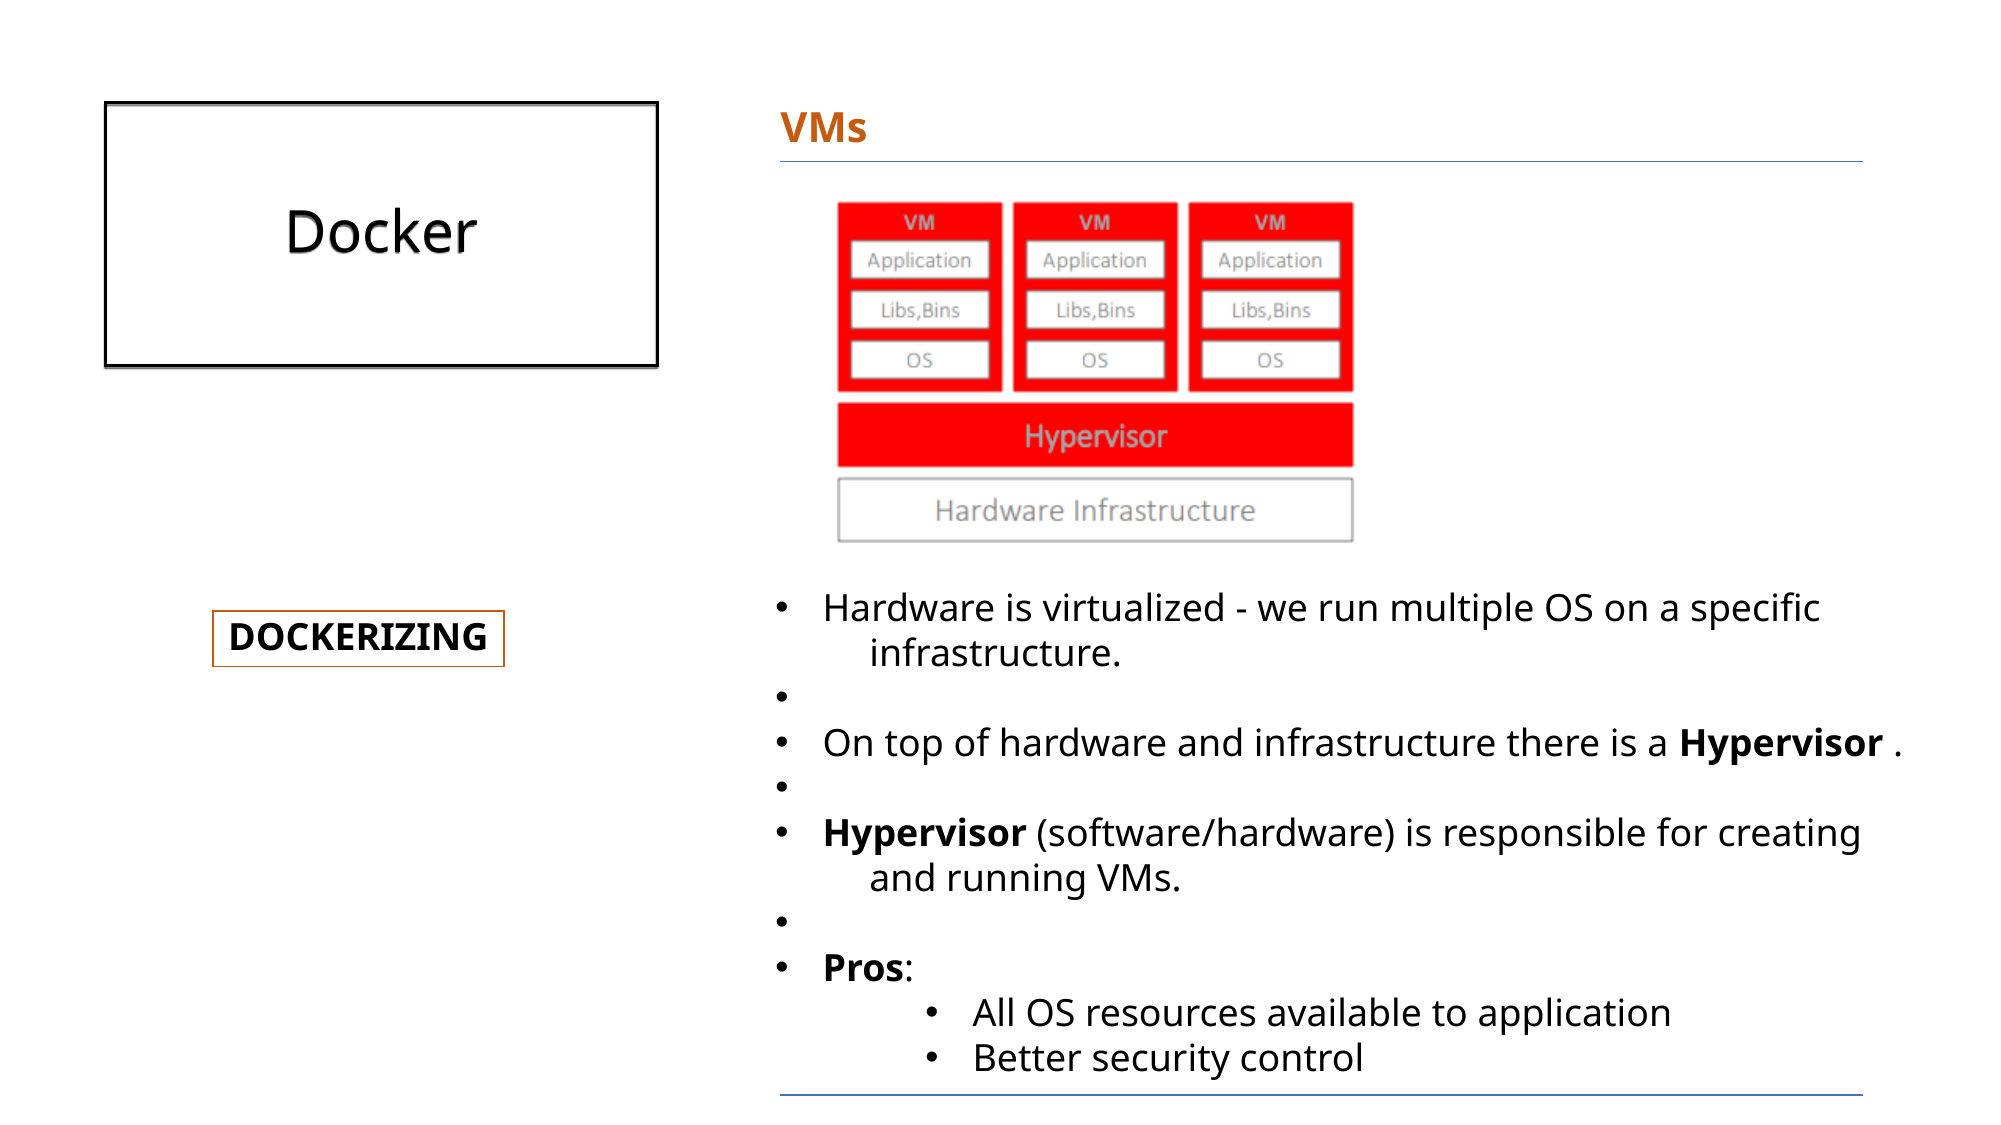

VMs
# Docker
Hardware is virtualized - we run multiple OS on a specific infrastructure.
On top of hardware and infrastructure there is a Hypervisor .
Hypervisor (software/hardware) is responsible for creating and running VMs.
Pros:
All OS resources available to application
Better security control
DOCKERIZING